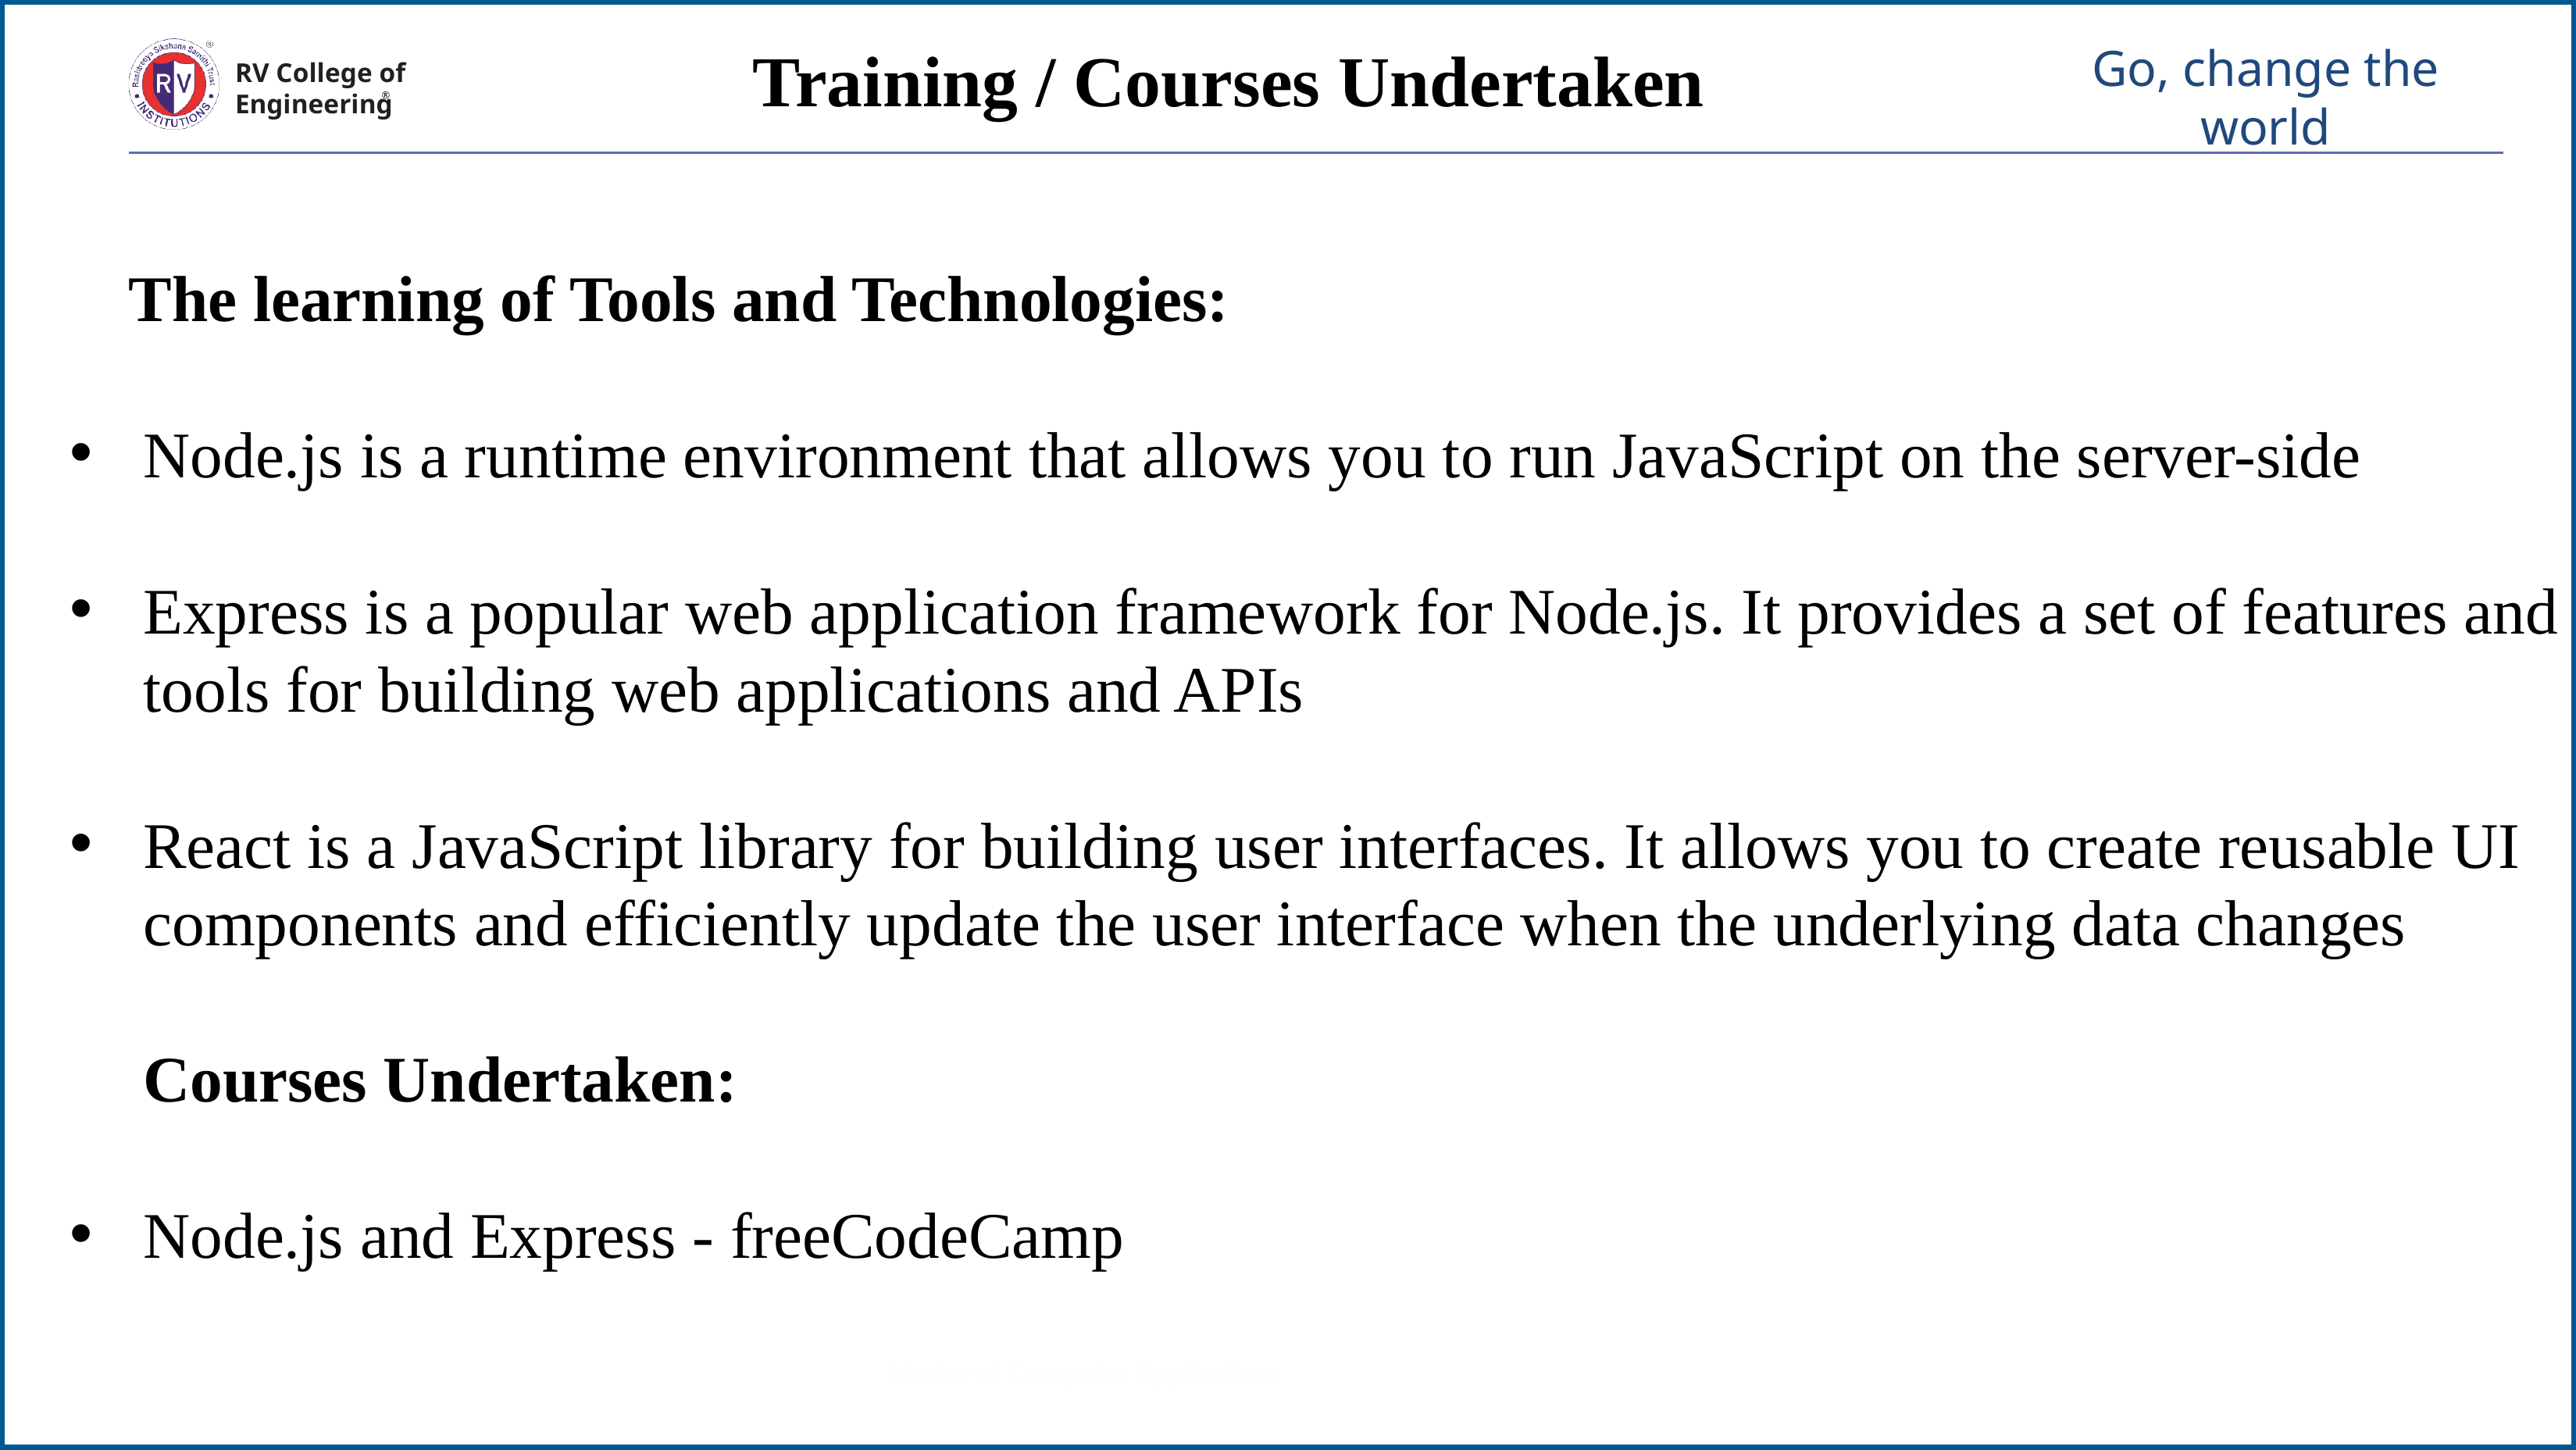

The learning of Tools and Technologies:
Node.js is a runtime environment that allows you to run JavaScript on the server-side
Express is a popular web application framework for Node.js. It provides a set of features and tools for building web applications and APIs
React is a JavaScript library for building user interfaces. It allows you to create reusable UI components and efficiently update the user interface when the underlying data changes
Courses Undertaken:
Node.js and Express - freeCodeCamp
Training / Courses Undertaken
# Go, change the world
RV College of
Engineering